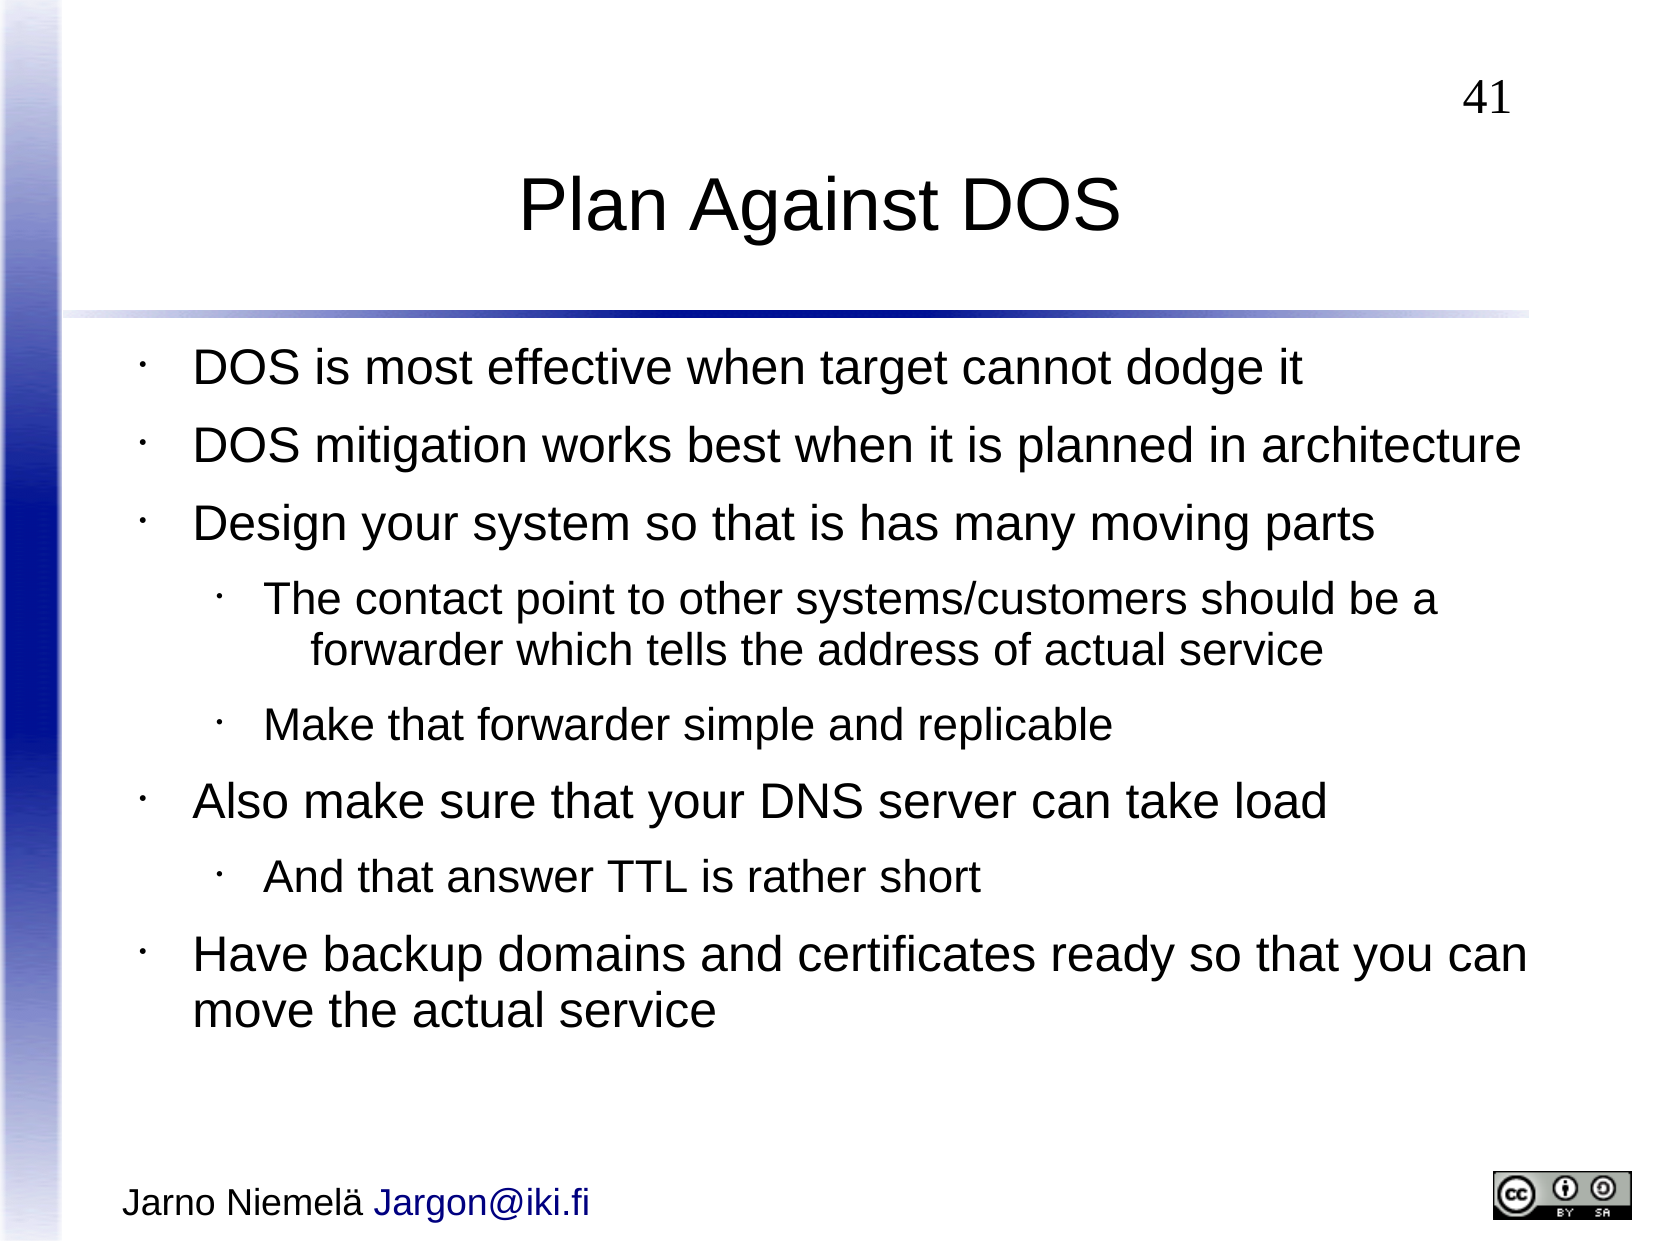

# Plan Against DOS
DOS is most effective when target cannot dodge it
DOS mitigation works best when it is planned in architecture
Design your system so that is has many moving parts
The contact point to other systems/customers should be a forwarder which tells the address of actual service
Make that forwarder simple and replicable
Also make sure that your DNS server can take load
And that answer TTL is rather short
Have backup domains and certificates ready so that you can move the actual service